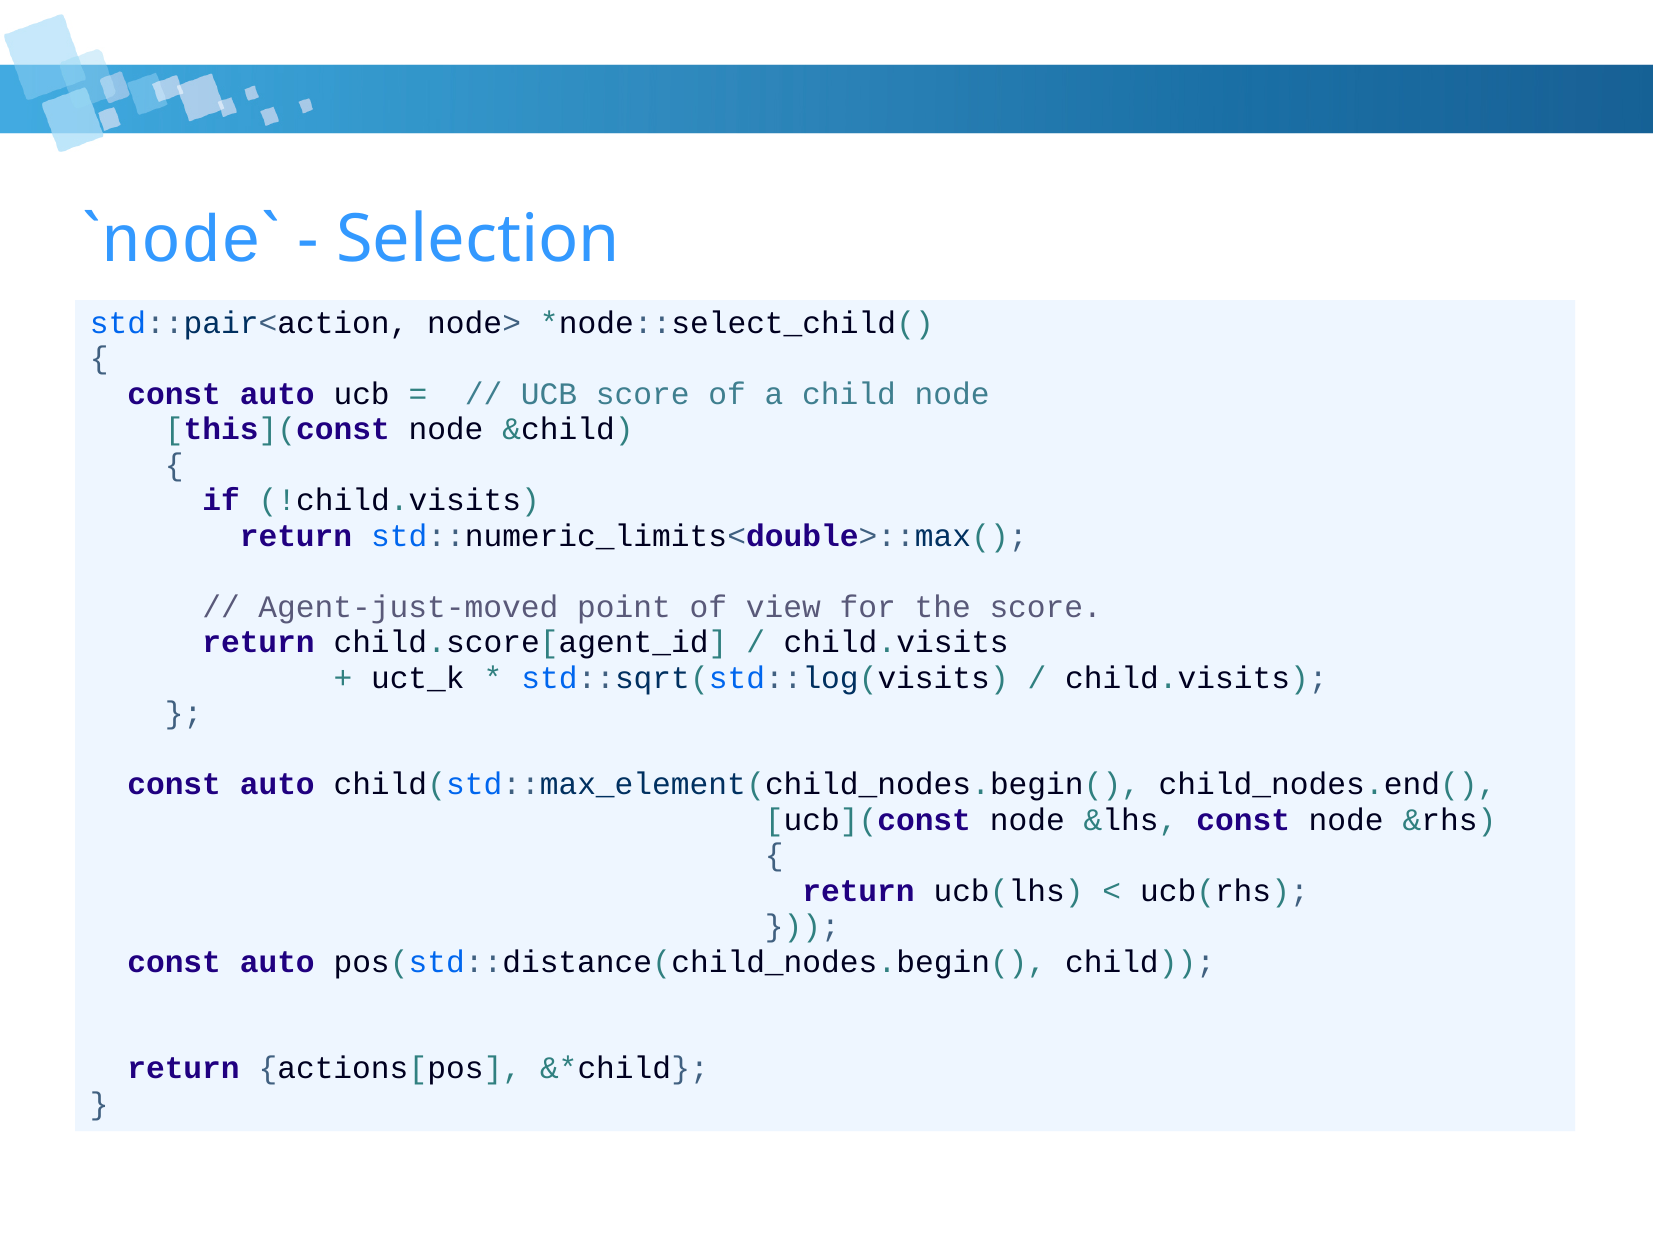

# `node` - Selection
std::pair<action, node> *node::select_child()
{
 const auto ucb = // UCB score of a child node
 [this](const node &child)
 {
 if (!child.visits)
 return std::numeric_limits<double>::max();
 // Agent-just-moved point of view for the score.
 return child.score[agent_id] / child.visits
 + uct_k * std::sqrt(std::log(visits) / child.visits);
 };
 const auto child(std::max_element(child_nodes.begin(), child_nodes.end(),
 [ucb](const node &lhs, const node &rhs)
 {
 return ucb(lhs) < ucb(rhs);
 }));
 const auto pos(std::distance(child_nodes.begin(), child));
 return {actions[pos], &*child};
}